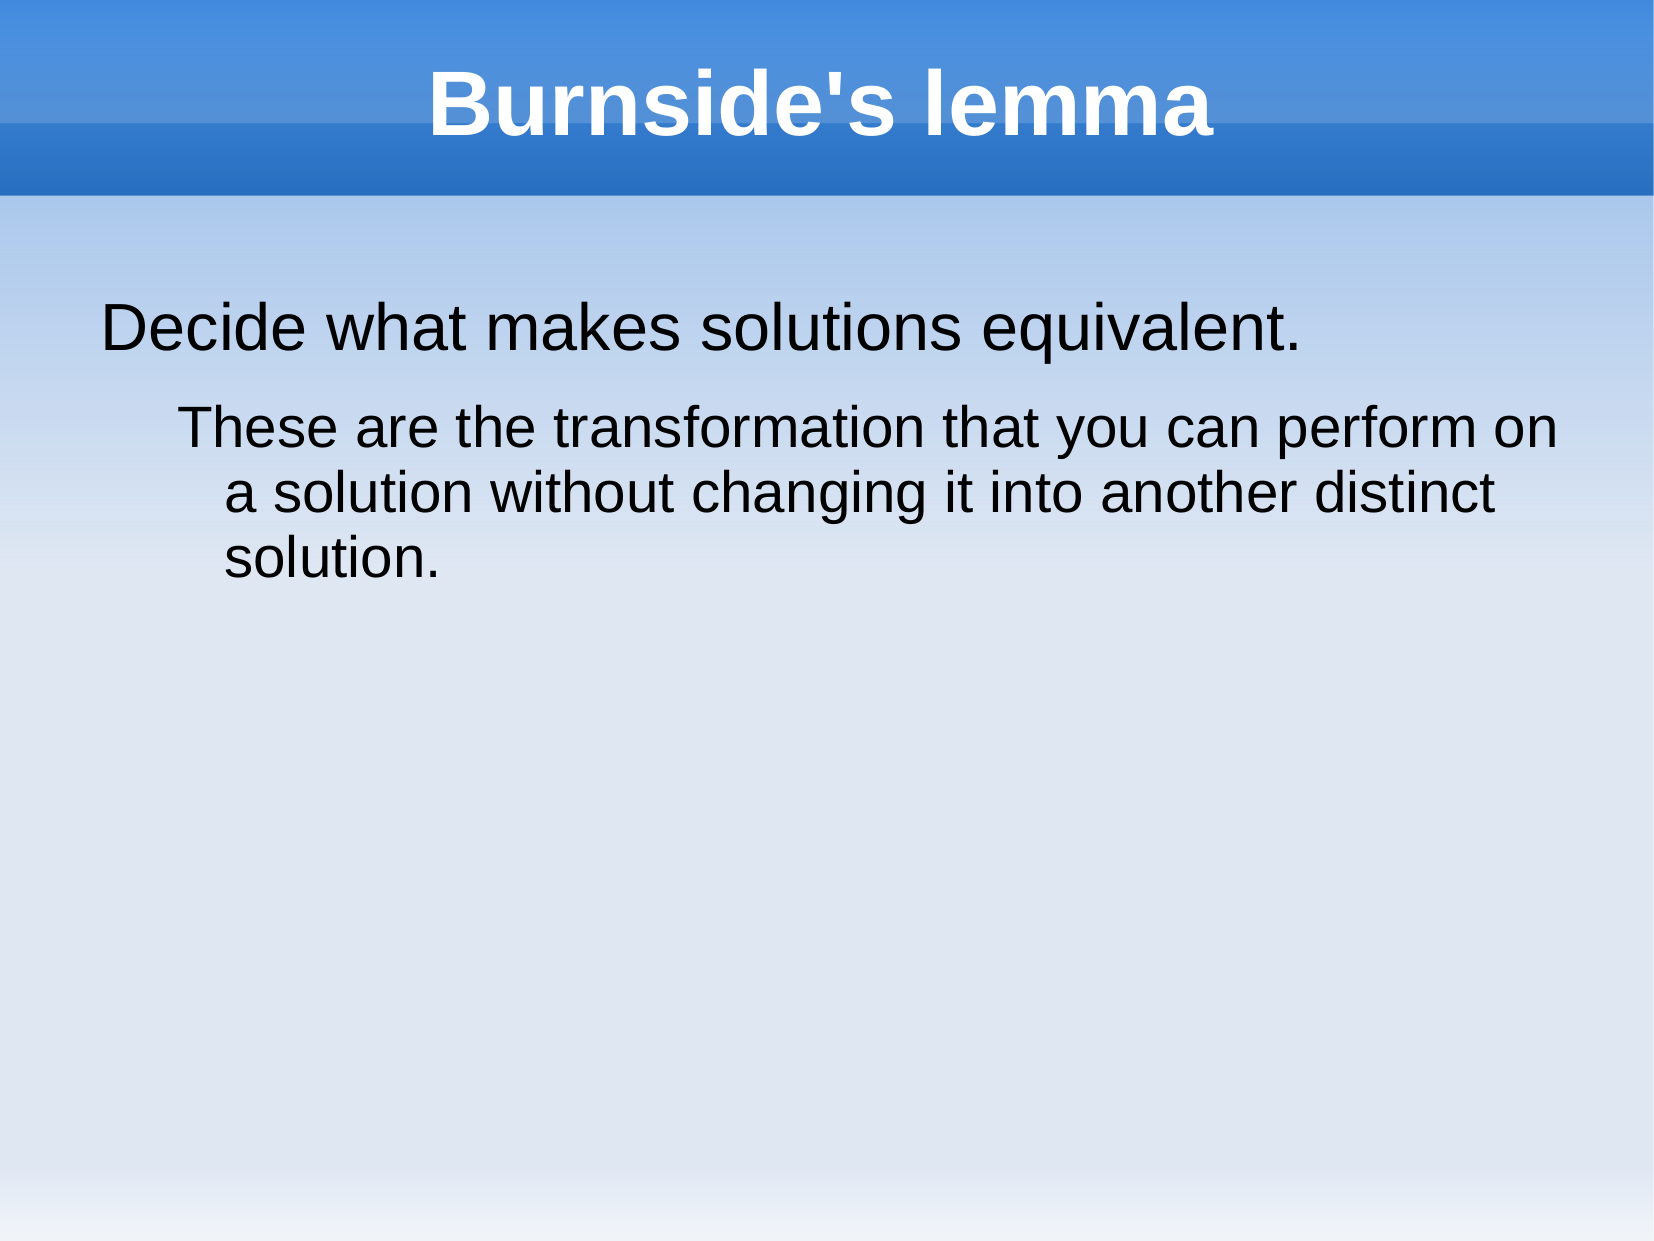

# Burnside's lemma
Decide what makes solutions equivalent.
These are the transformation that you can perform on a solution without changing it into another distinct solution.